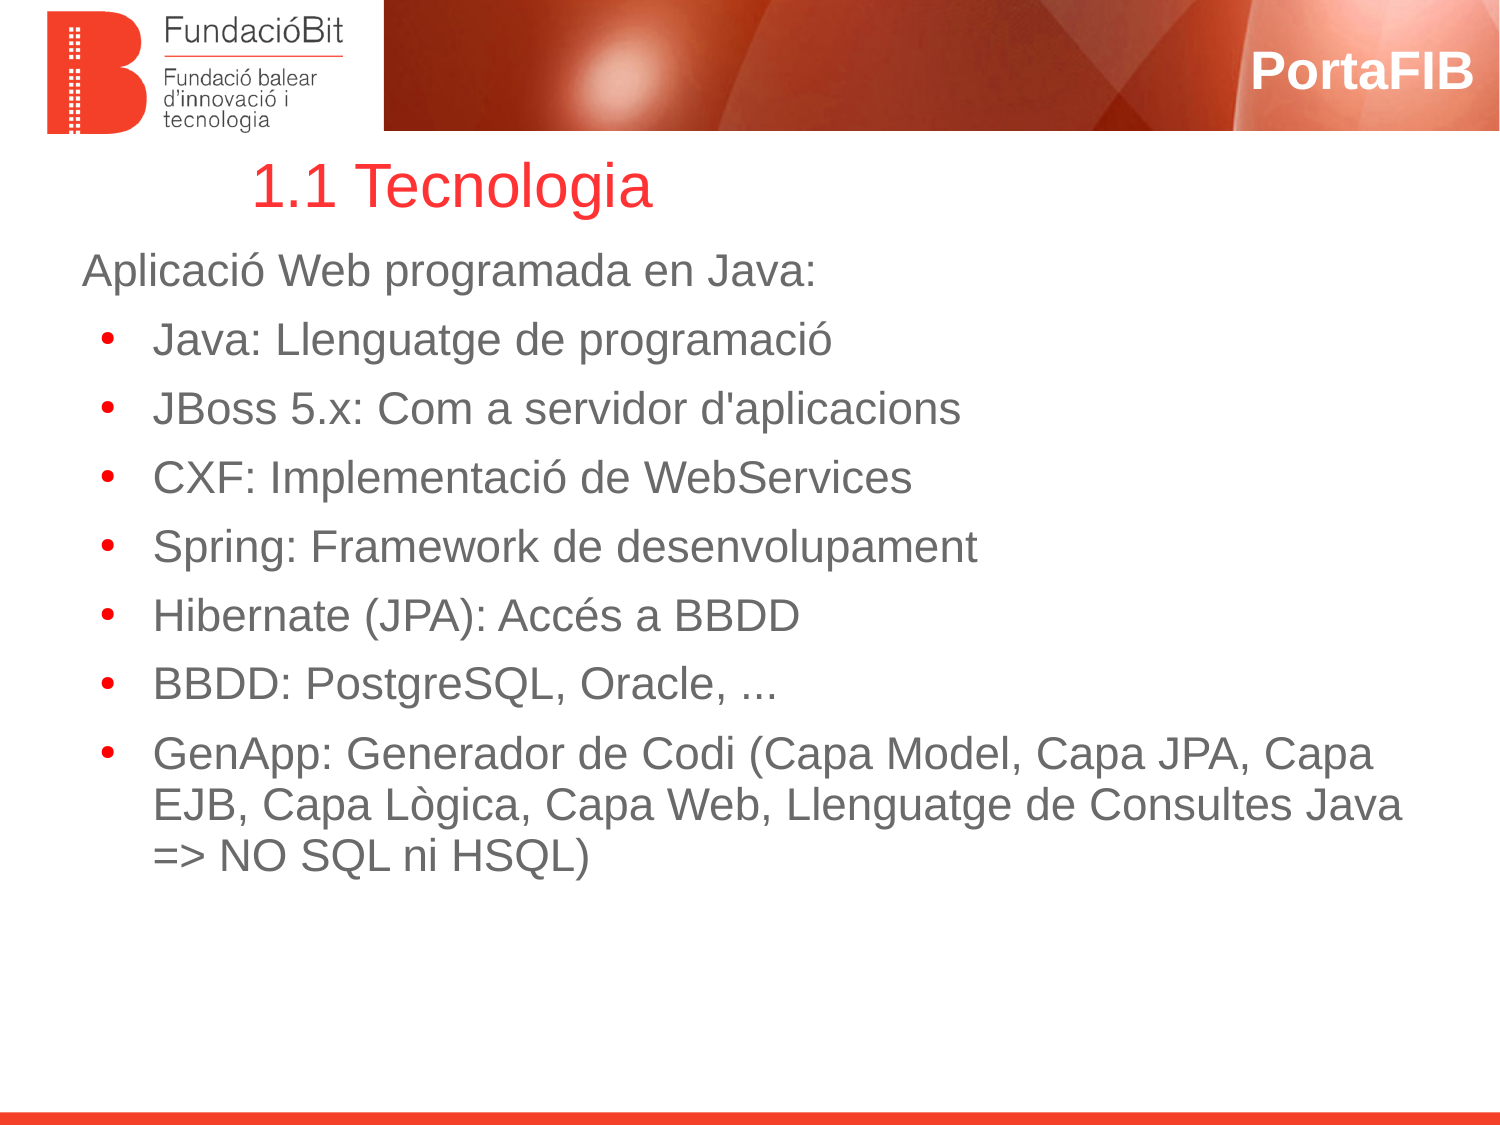

# PortaFIB
 1.1 Tecnologia
Aplicació Web programada en Java:
Java: Llenguatge de programació
JBoss 5.x: Com a servidor d'aplicacions
CXF: Implementació de WebServices
Spring: Framework de desenvolupament
Hibernate (JPA): Accés a BBDD
BBDD: PostgreSQL, Oracle, ...
GenApp: Generador de Codi (Capa Model, Capa JPA, Capa EJB, Capa Lògica, Capa Web, Llenguatge de Consultes Java => NO SQL ni HSQL)